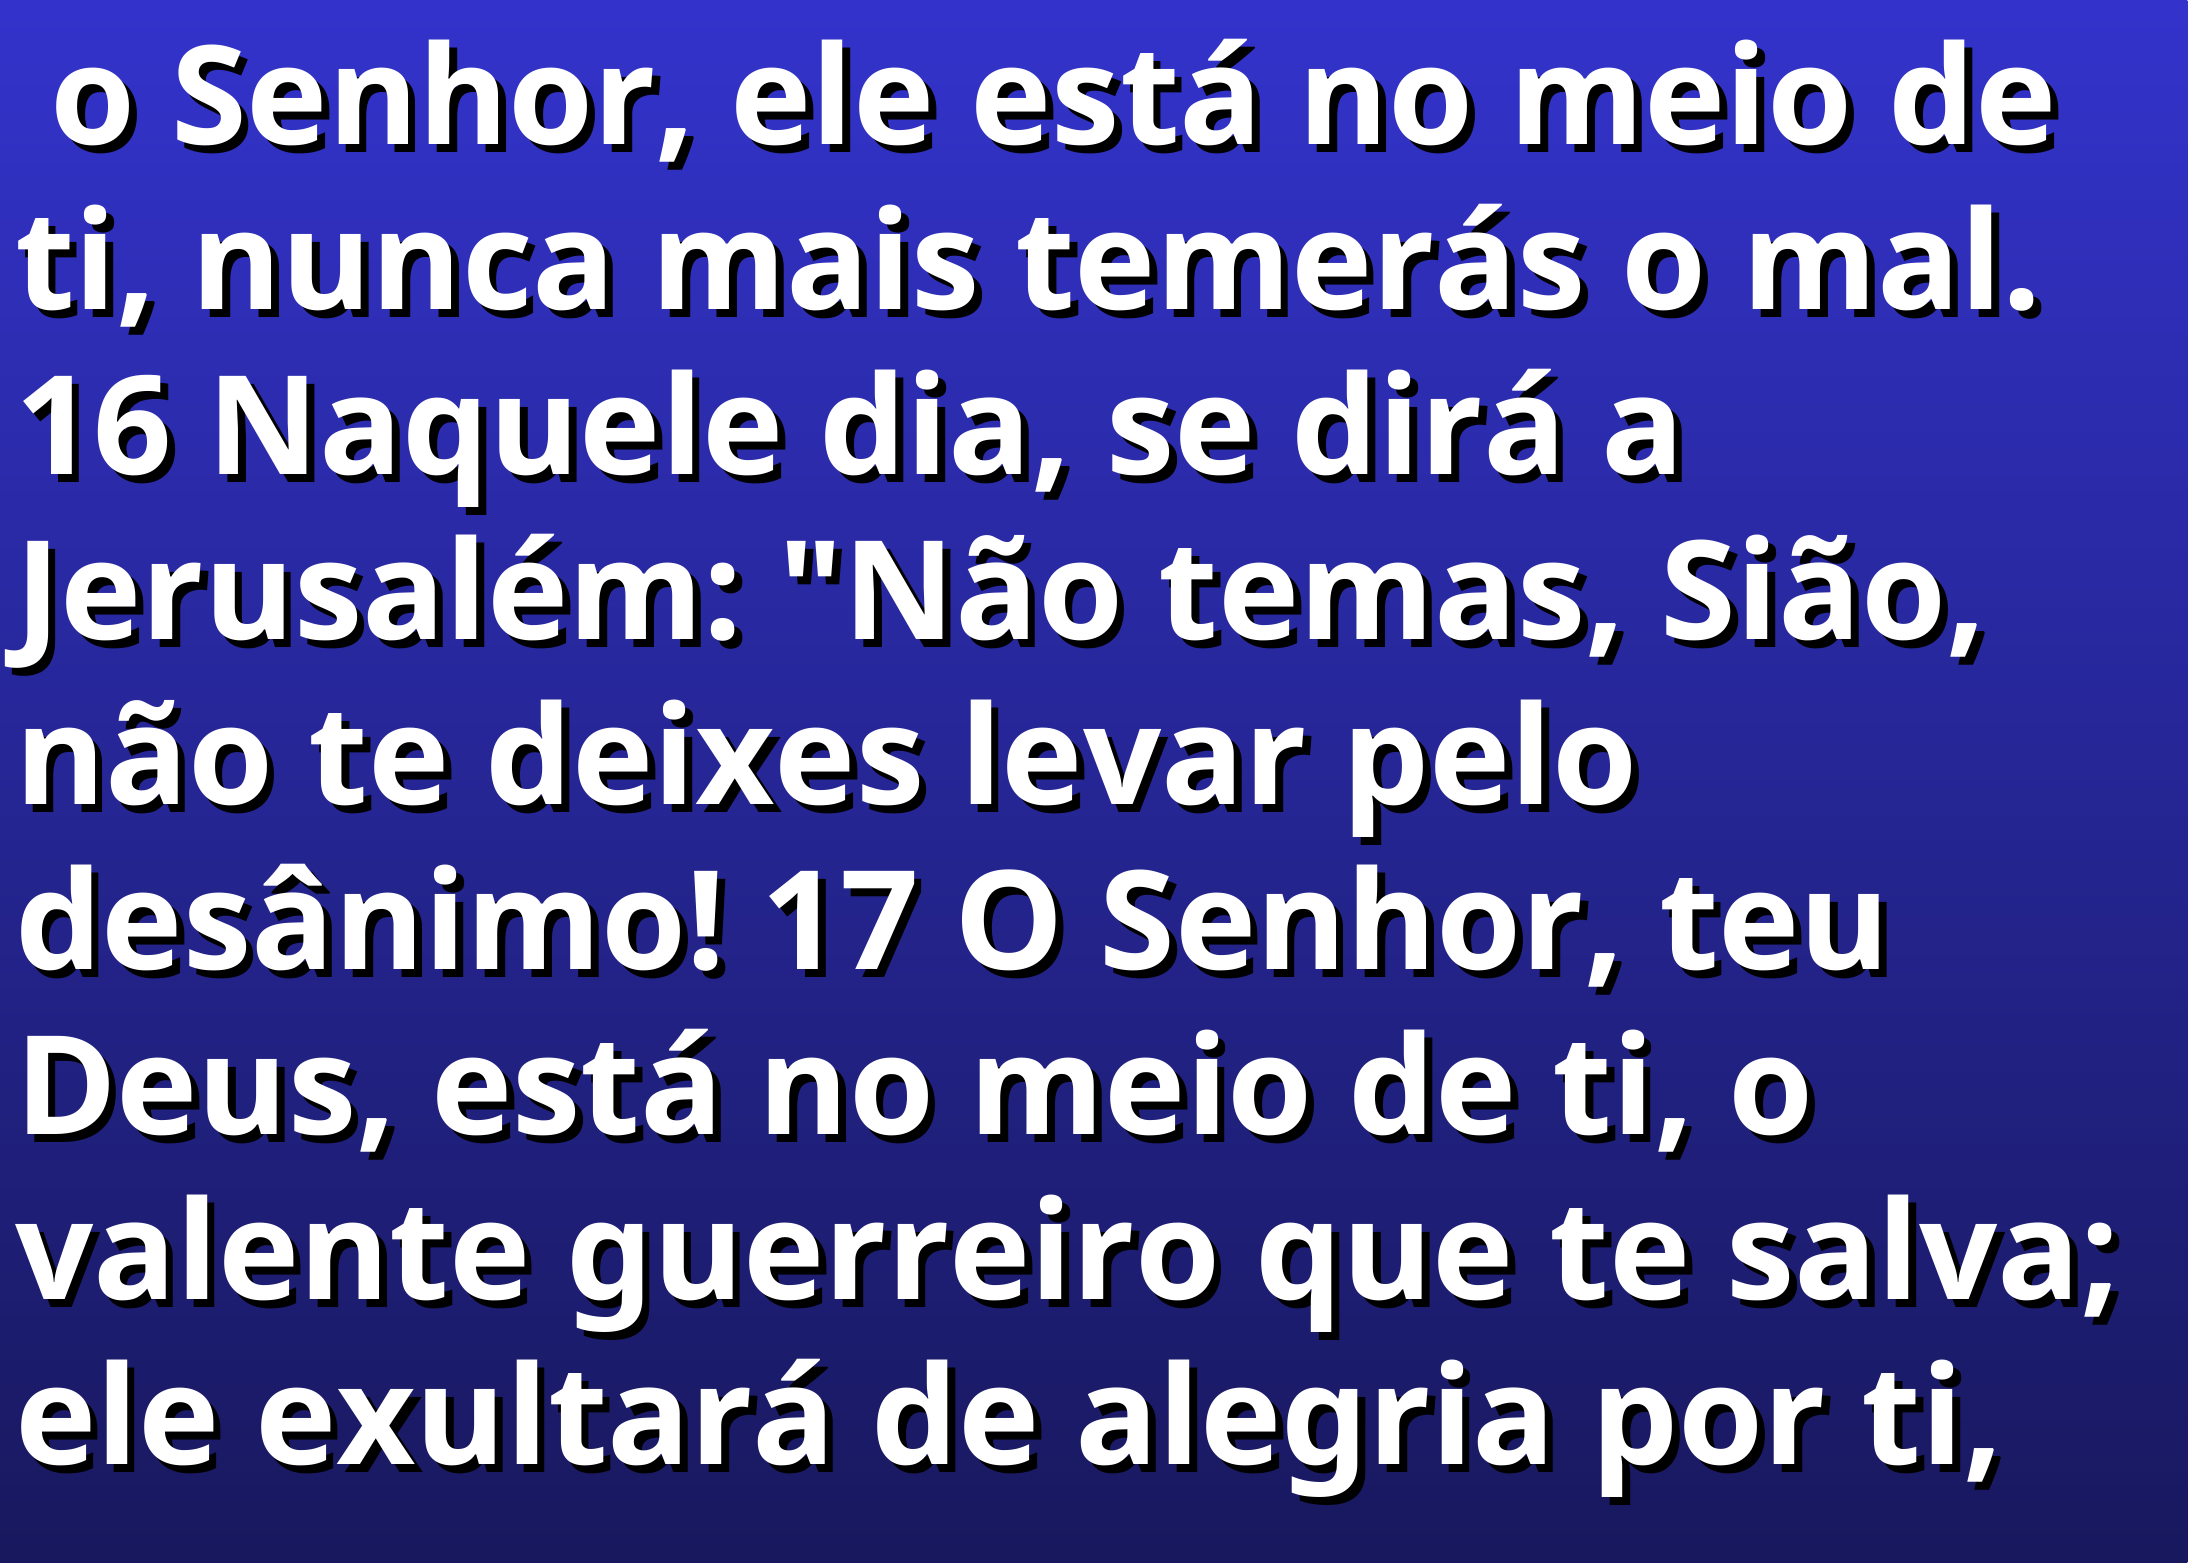

o Senhor, ele está no meio de ti, nunca mais temerás o mal. 16 Naquele dia, se dirá a Jerusalém: "Não temas, Sião, não te deixes levar pelo desânimo! 17 O Senhor, teu Deus, está no meio de ti, o valente guerreiro que te salva; ele exultará de alegria por ti,